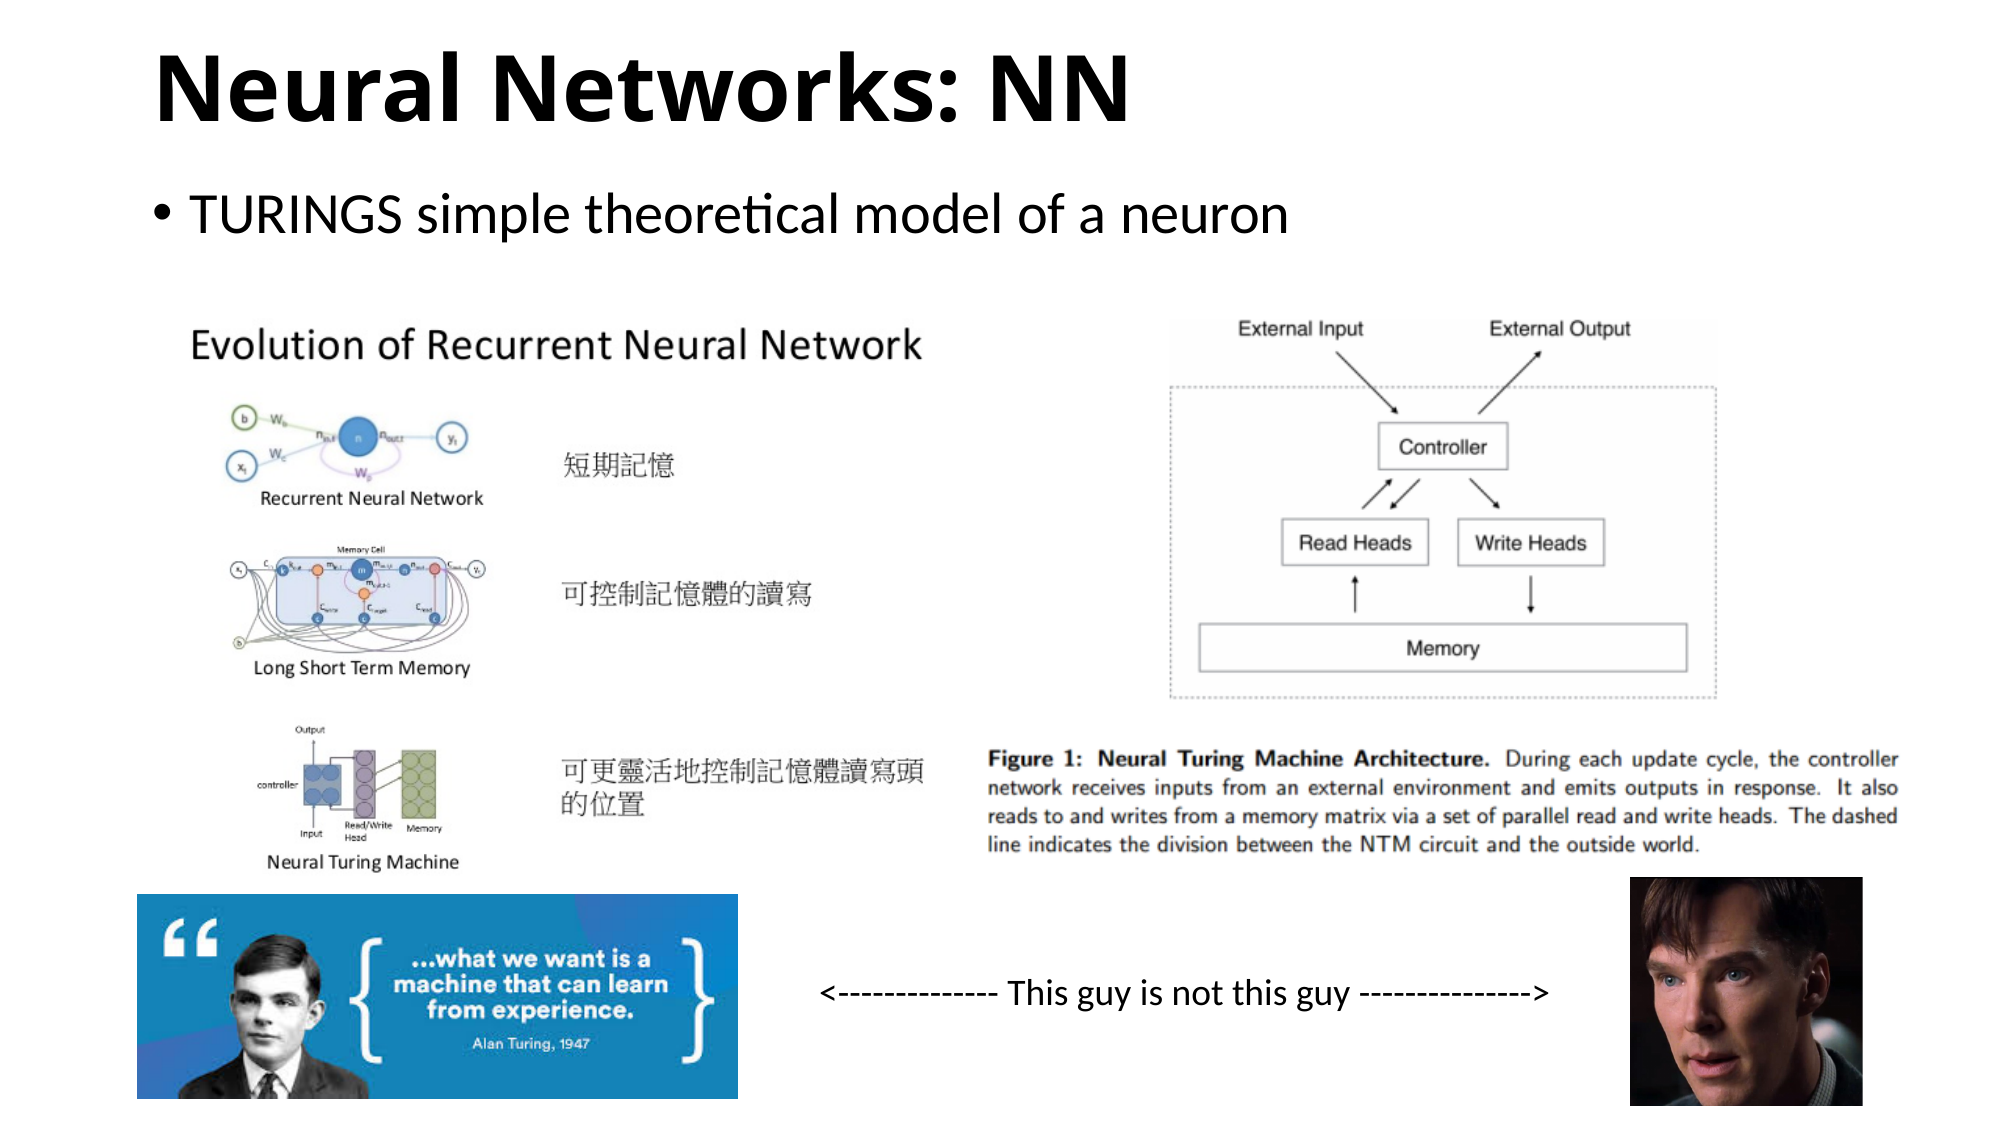

# Neural Networks: NN
TURINGS simple theoretical model of a neuron
<-------------- This guy is not this guy --------------->